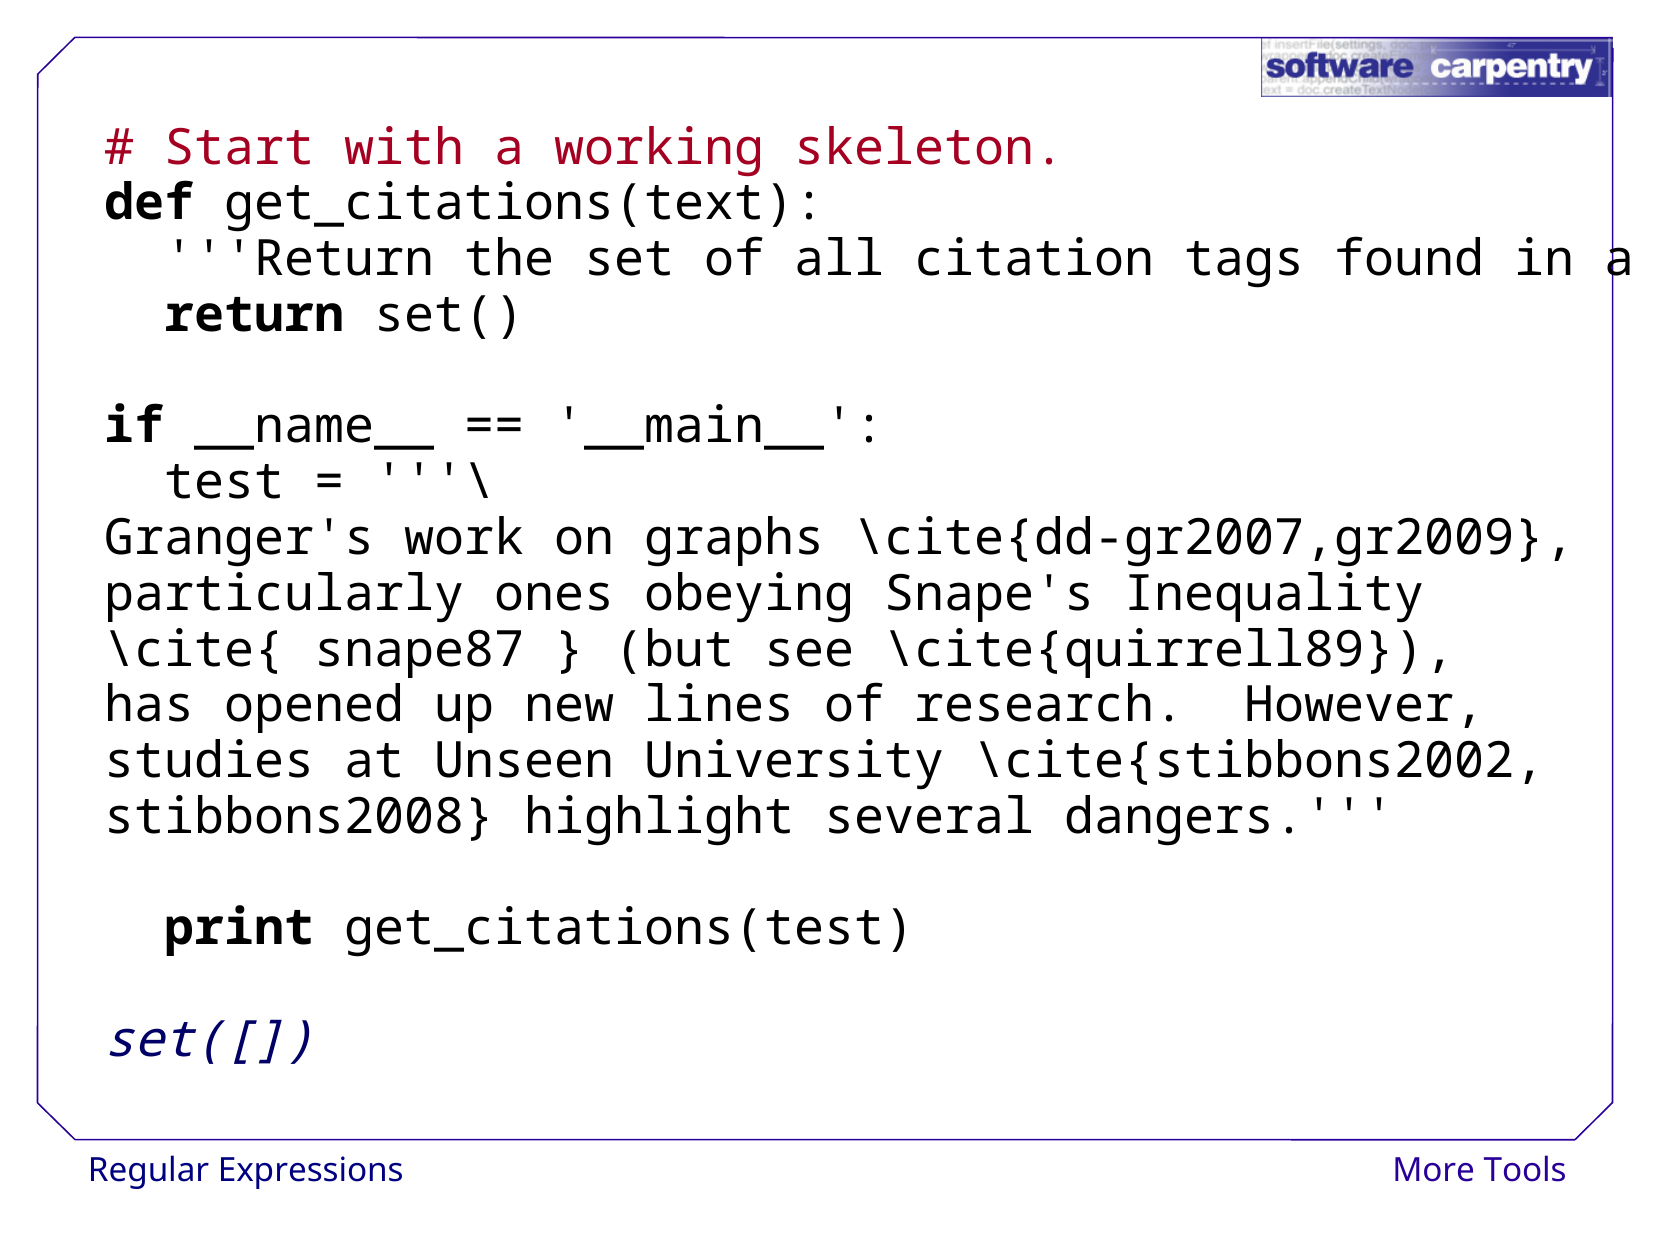

# Start with a working skeleton.
def get_citations(text):
 '''Return the set of all citation tags found in a block of text.'''
 return set()
if __name__ == '__main__':
 test = '''\
Granger's work on graphs \cite{dd-gr2007,gr2009},
particularly ones obeying Snape's Inequality
\cite{ snape87 } (but see \cite{quirrell89}),
has opened up new lines of research. However,
studies at Unseen University \cite{stibbons2002,
stibbons2008} highlight several dangers.'''
 print get_citations(test)
set([])